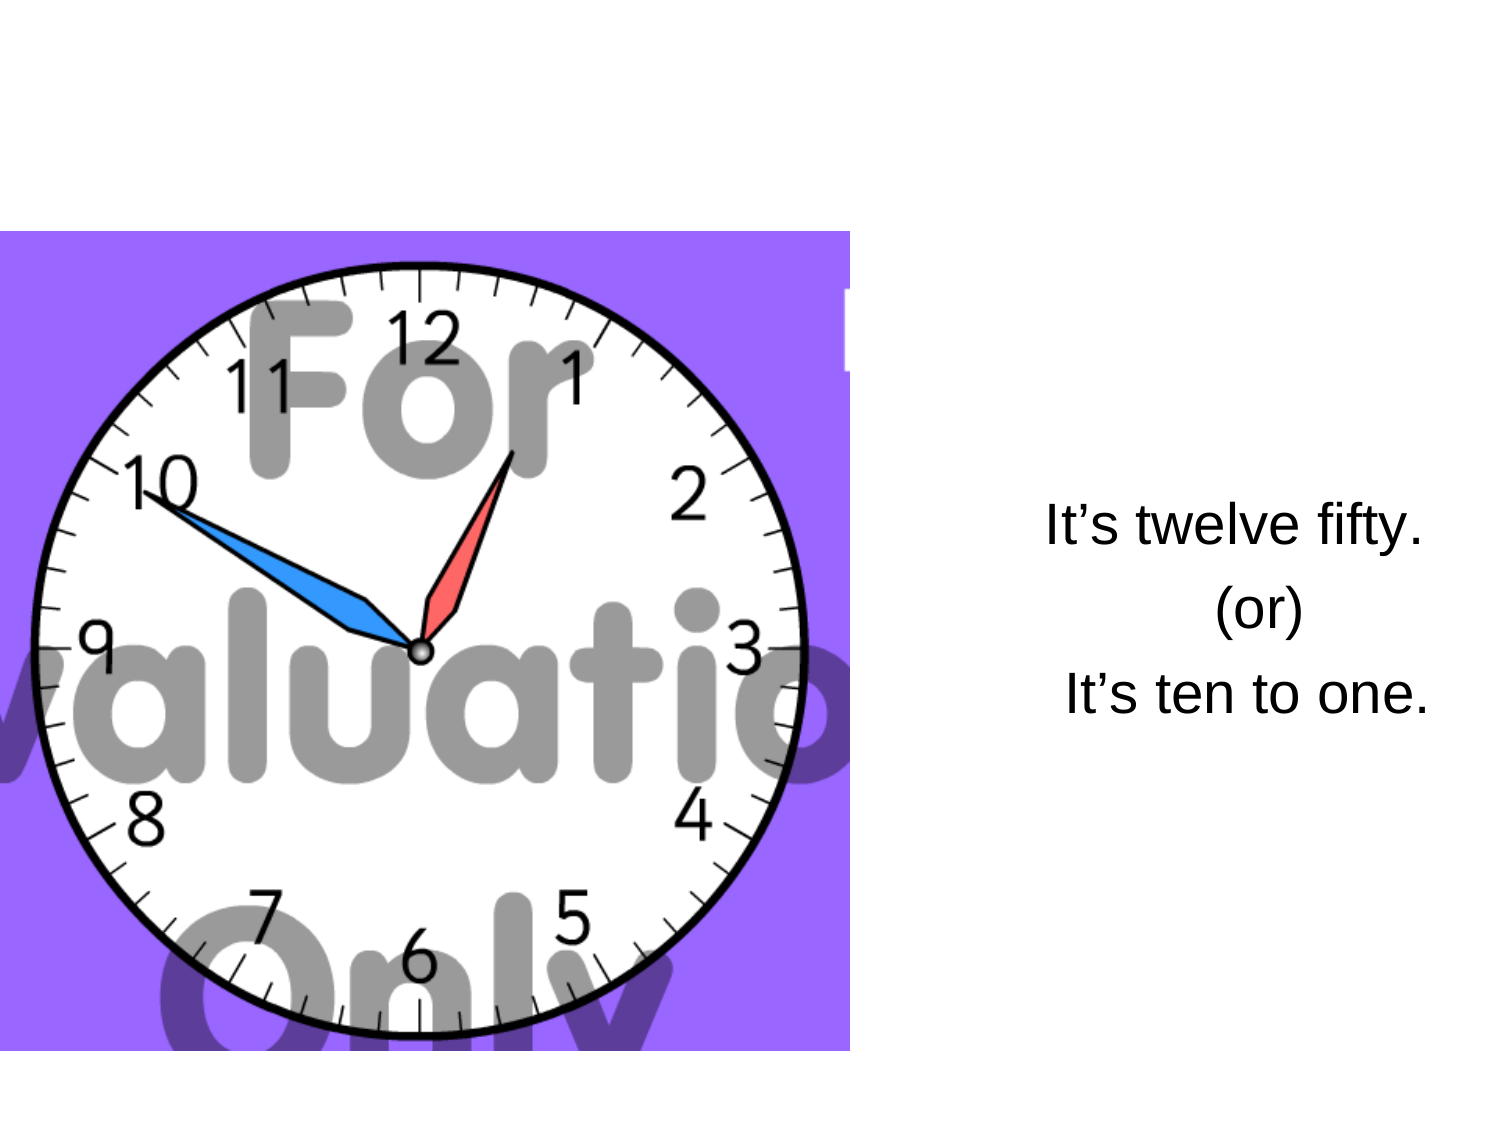

# It’s twelve fifty.
			(or)
		It’s ten to one.